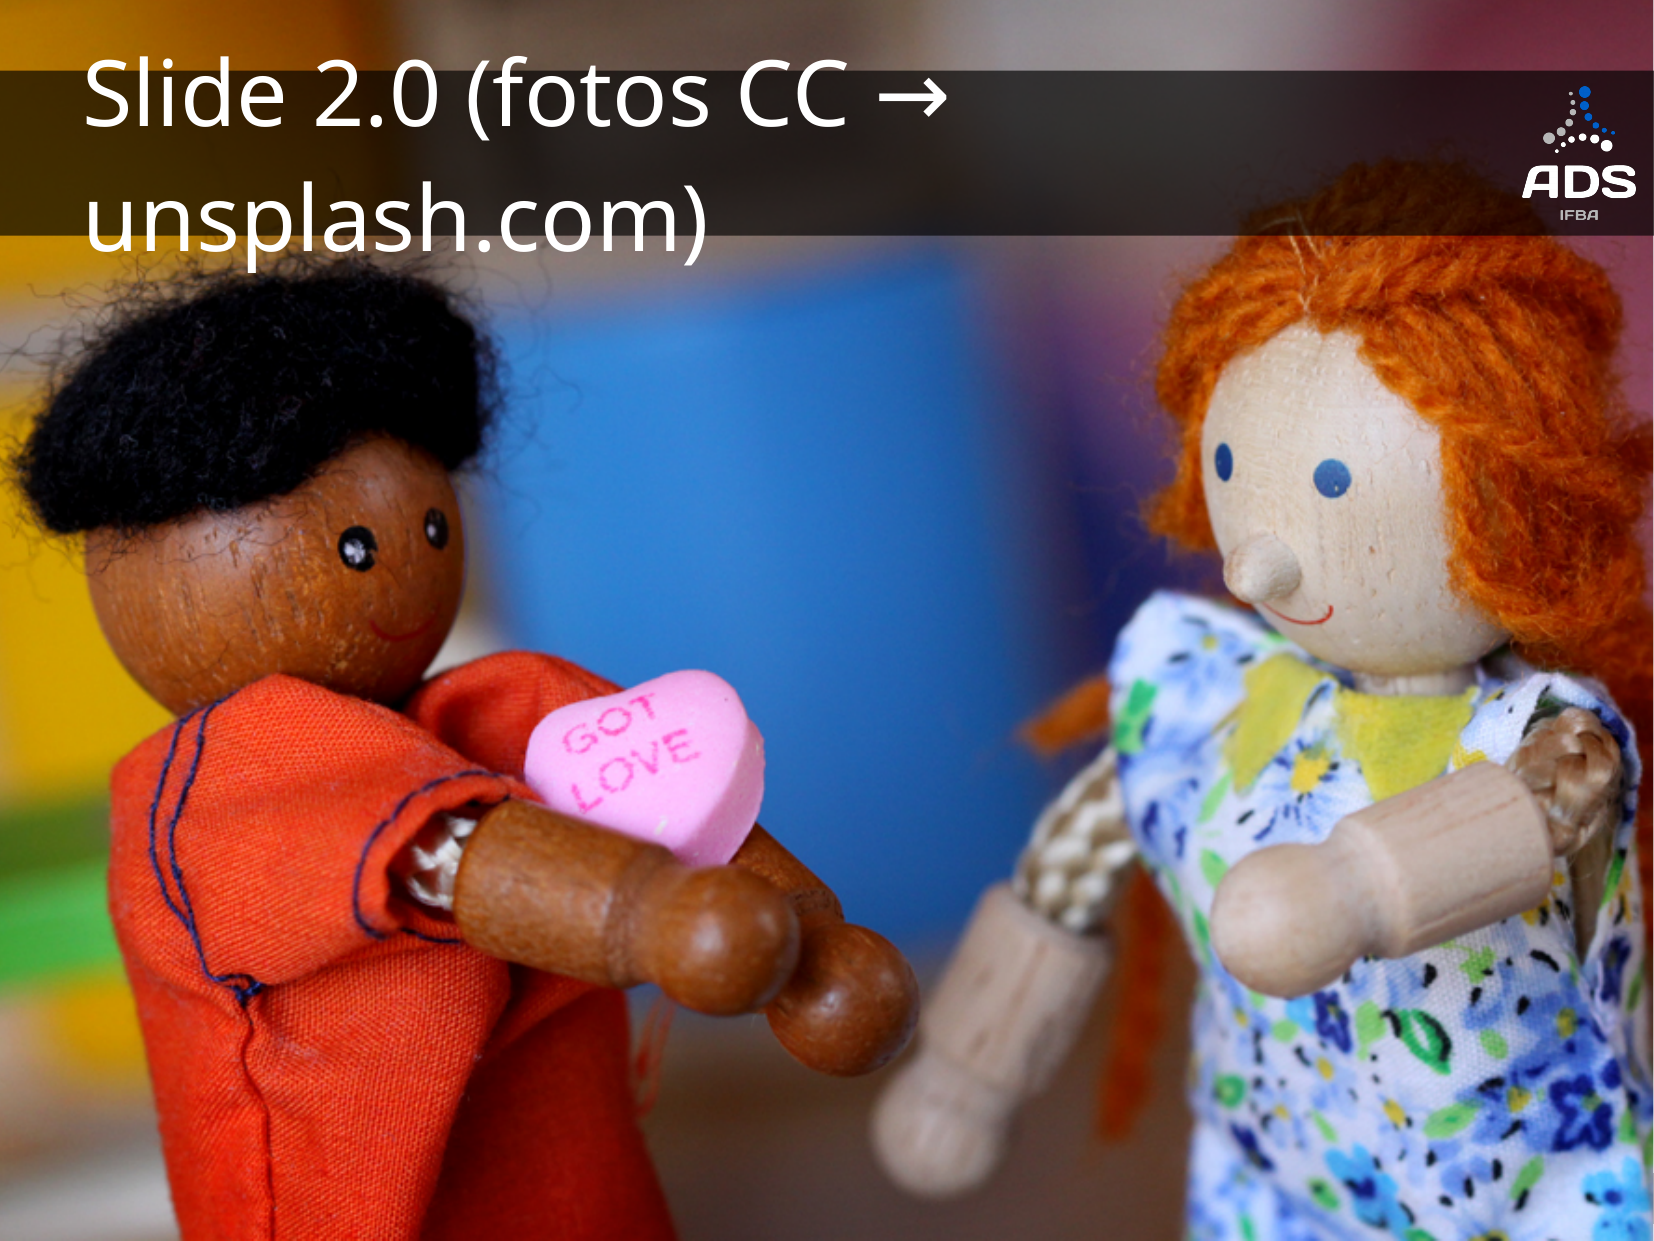

# Slide 2.0 (fotos CC → unsplash.com)